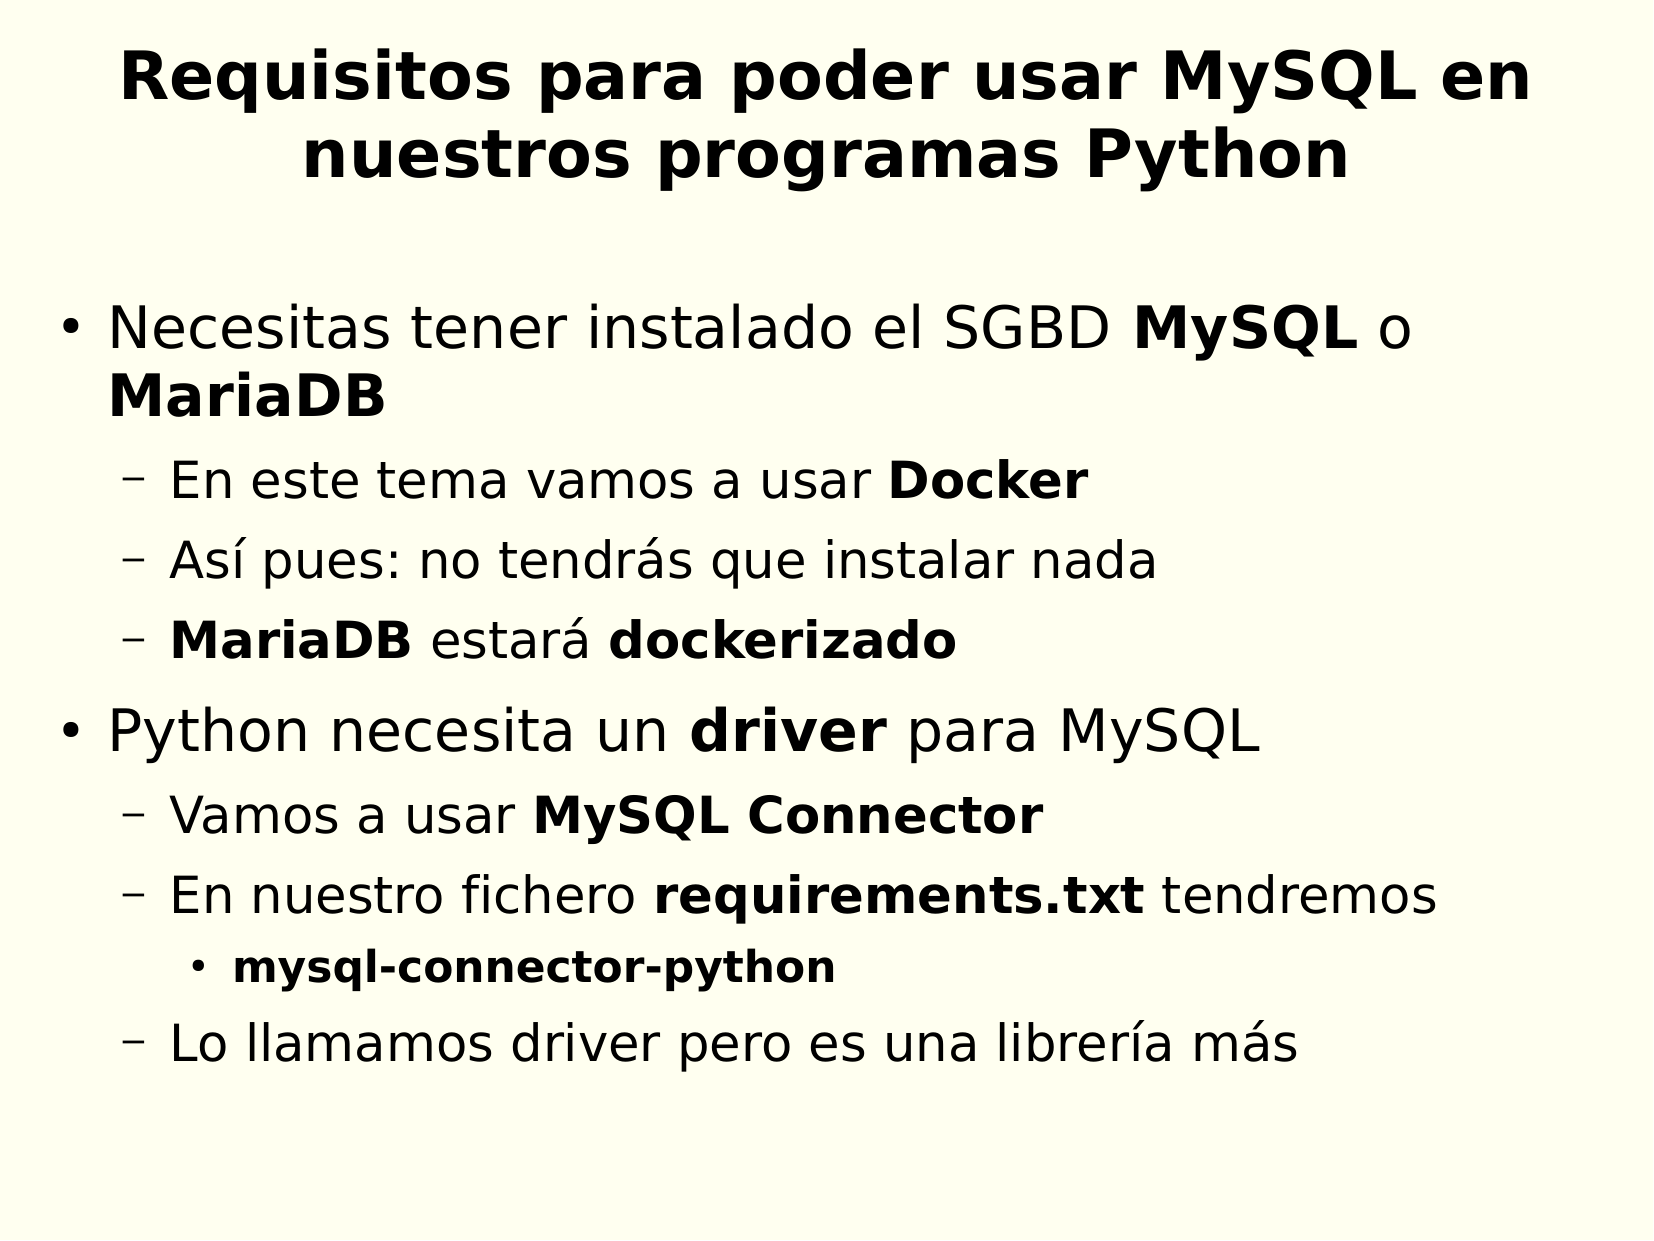

# Requisitos para poder usar MySQL en nuestros programas Python
Necesitas tener instalado el SGBD MySQL o MariaDB
En este tema vamos a usar Docker
Así pues: no tendrás que instalar nada
MariaDB estará dockerizado
Python necesita un driver para MySQL
Vamos a usar MySQL Connector
En nuestro fichero requirements.txt tendremos
mysql-connector-python
Lo llamamos driver pero es una librería más